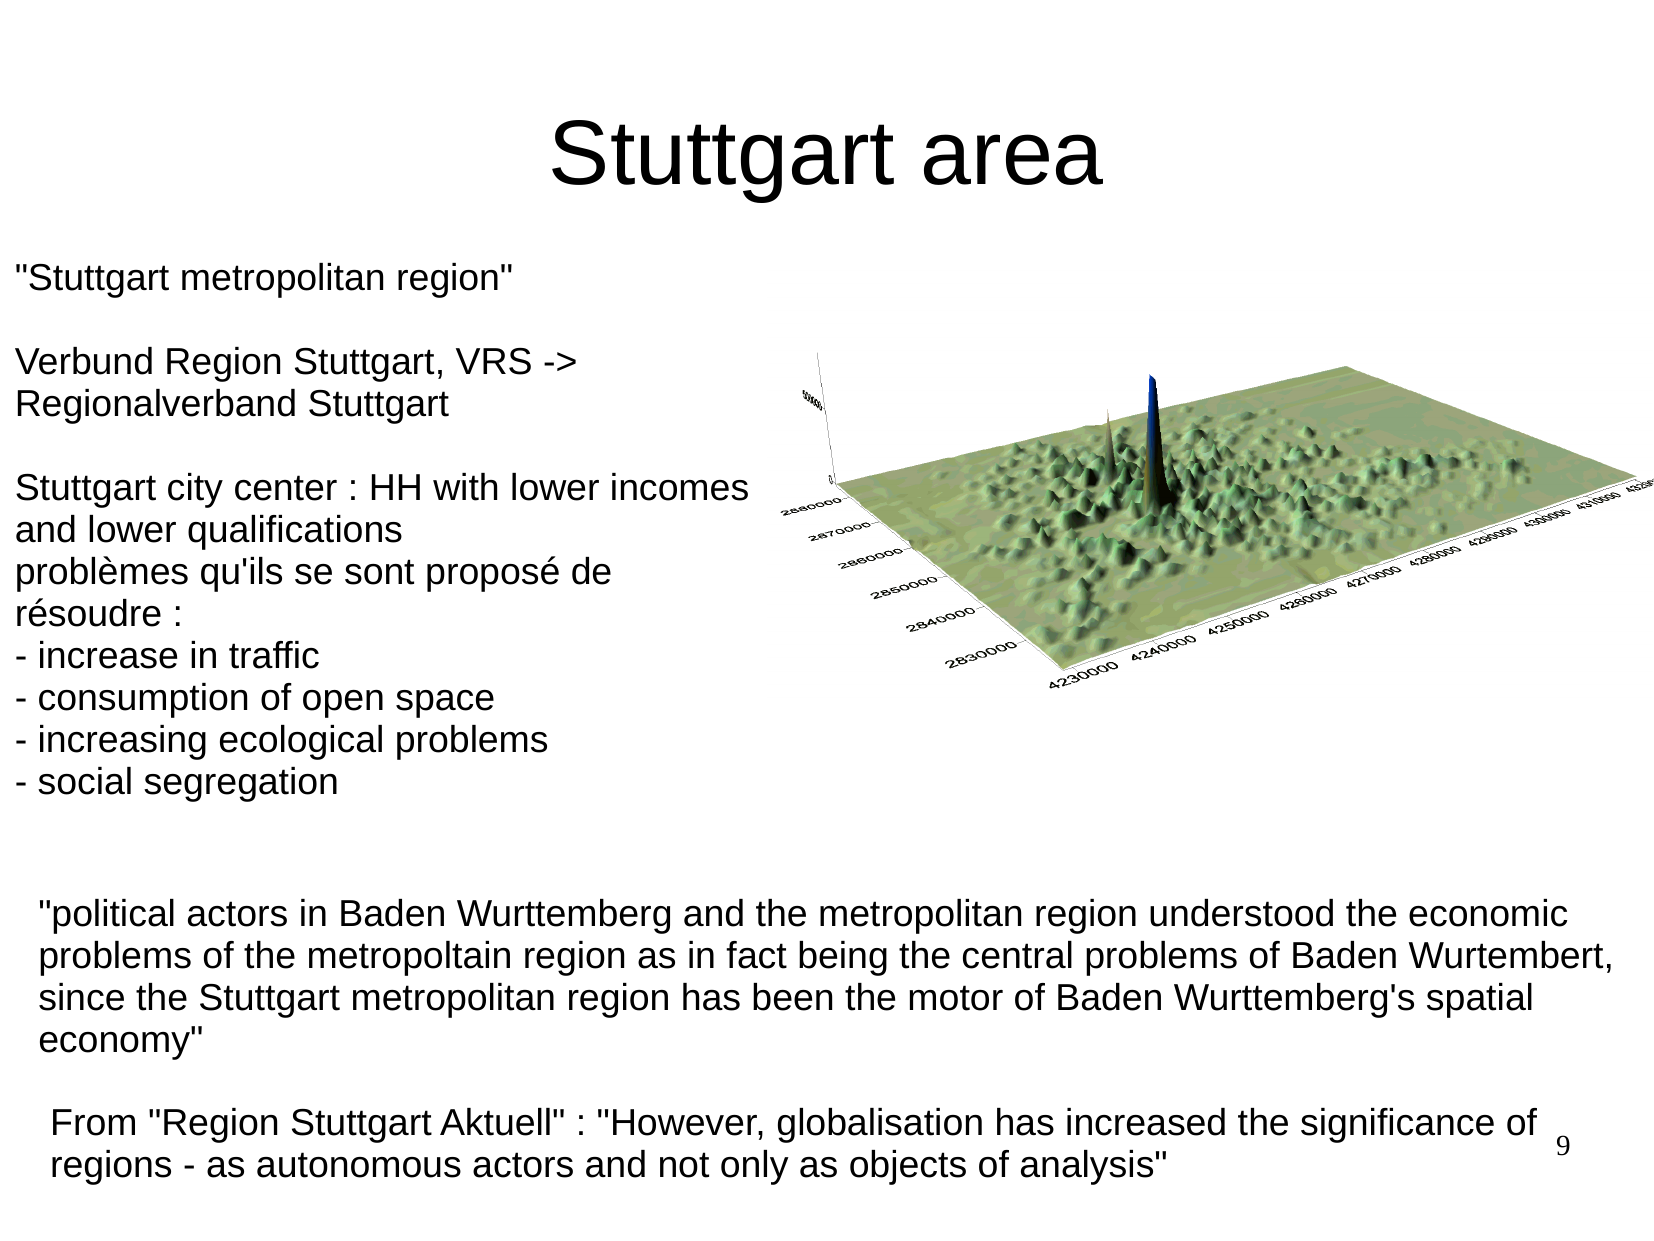

# Stuttgart area
"Stuttgart metropolitan region"
Verbund Region Stuttgart, VRS -> Regionalverband Stuttgart
Stuttgart city center : HH with lower incomes and lower qualifications
problèmes qu'ils se sont proposé de résoudre :
- increase in traffic
- consumption of open space
- increasing ecological problems
- social segregation
"political actors in Baden Wurttemberg and the metropolitan region understood the economic problems of the metropoltain region as in fact being the central problems of Baden Wurtembert, since the Stuttgart metropolitan region has been the motor of Baden Wurttemberg's spatial economy"
From "Region Stuttgart Aktuell" : "However, globalisation has increased the significance of regions - as autonomous actors and not only as objects of analysis"
9